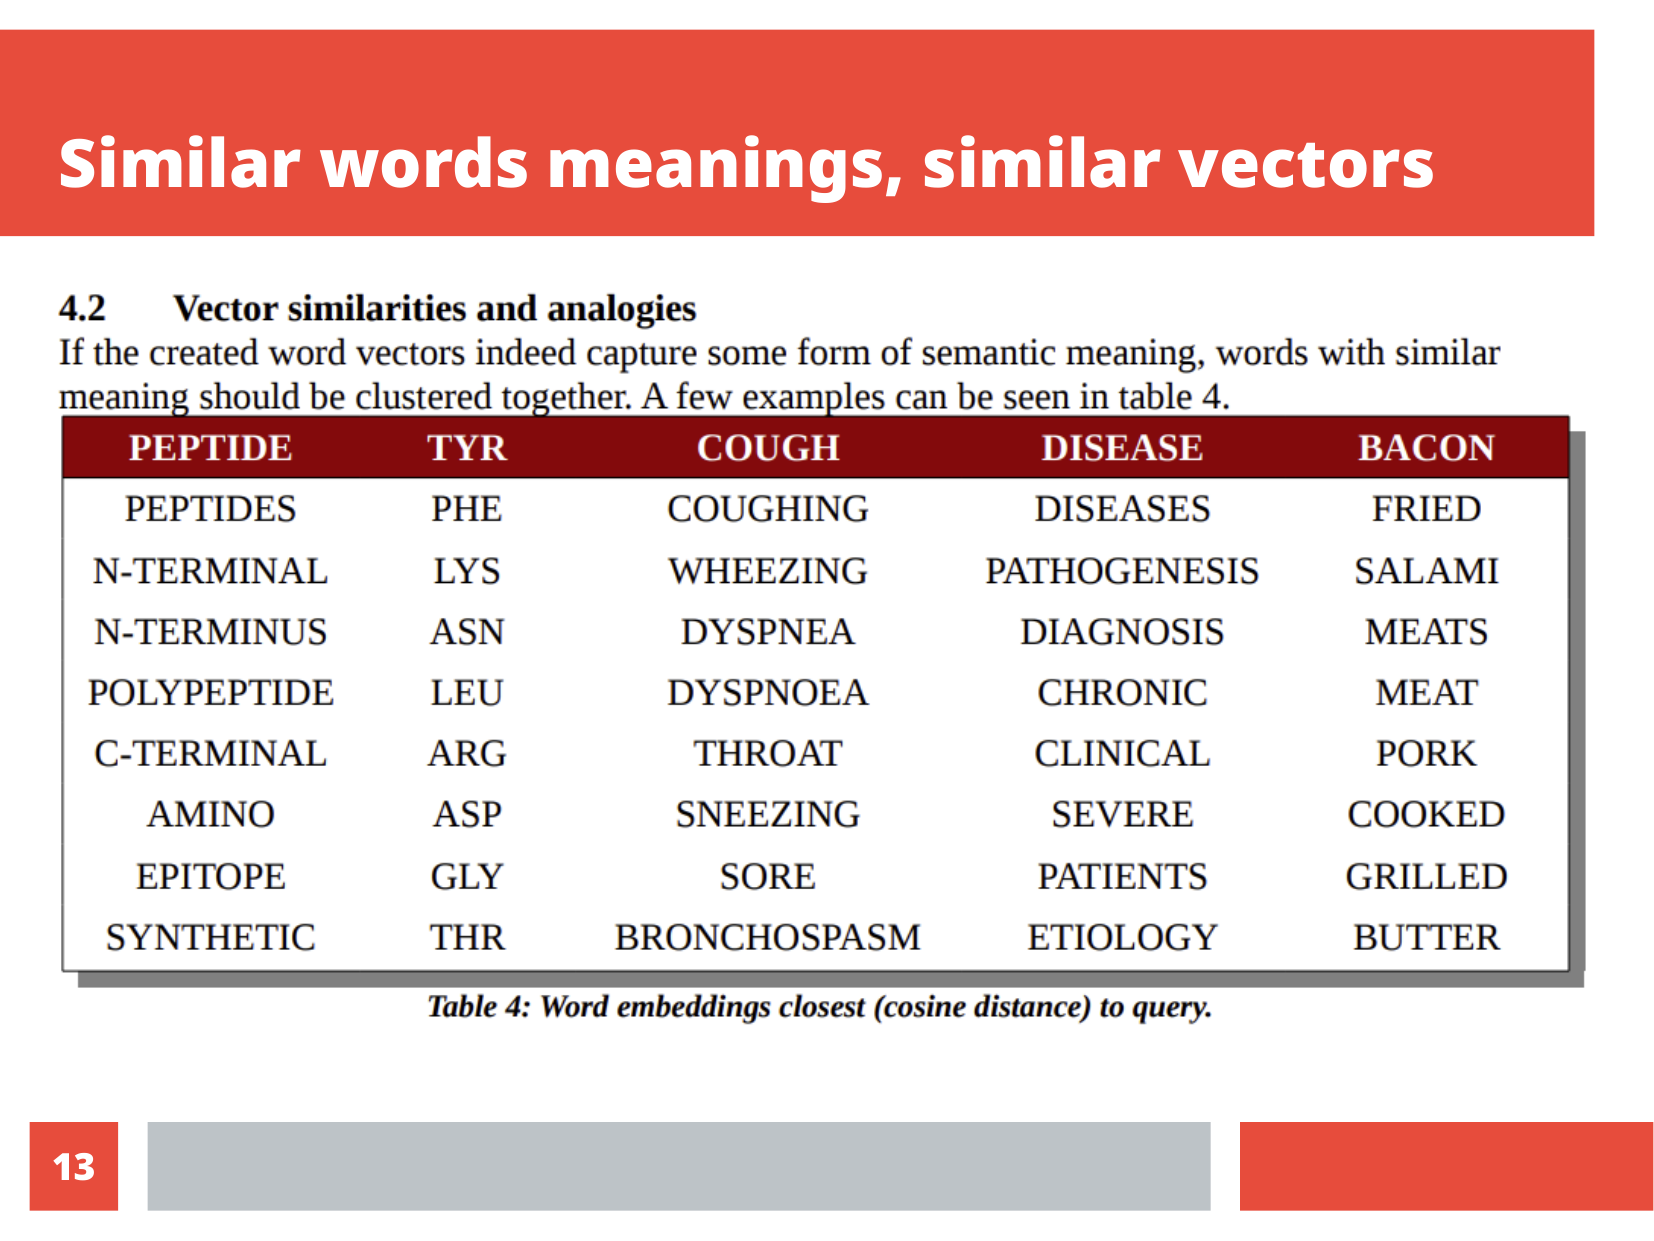

# Similar words meanings, similar vectors
13